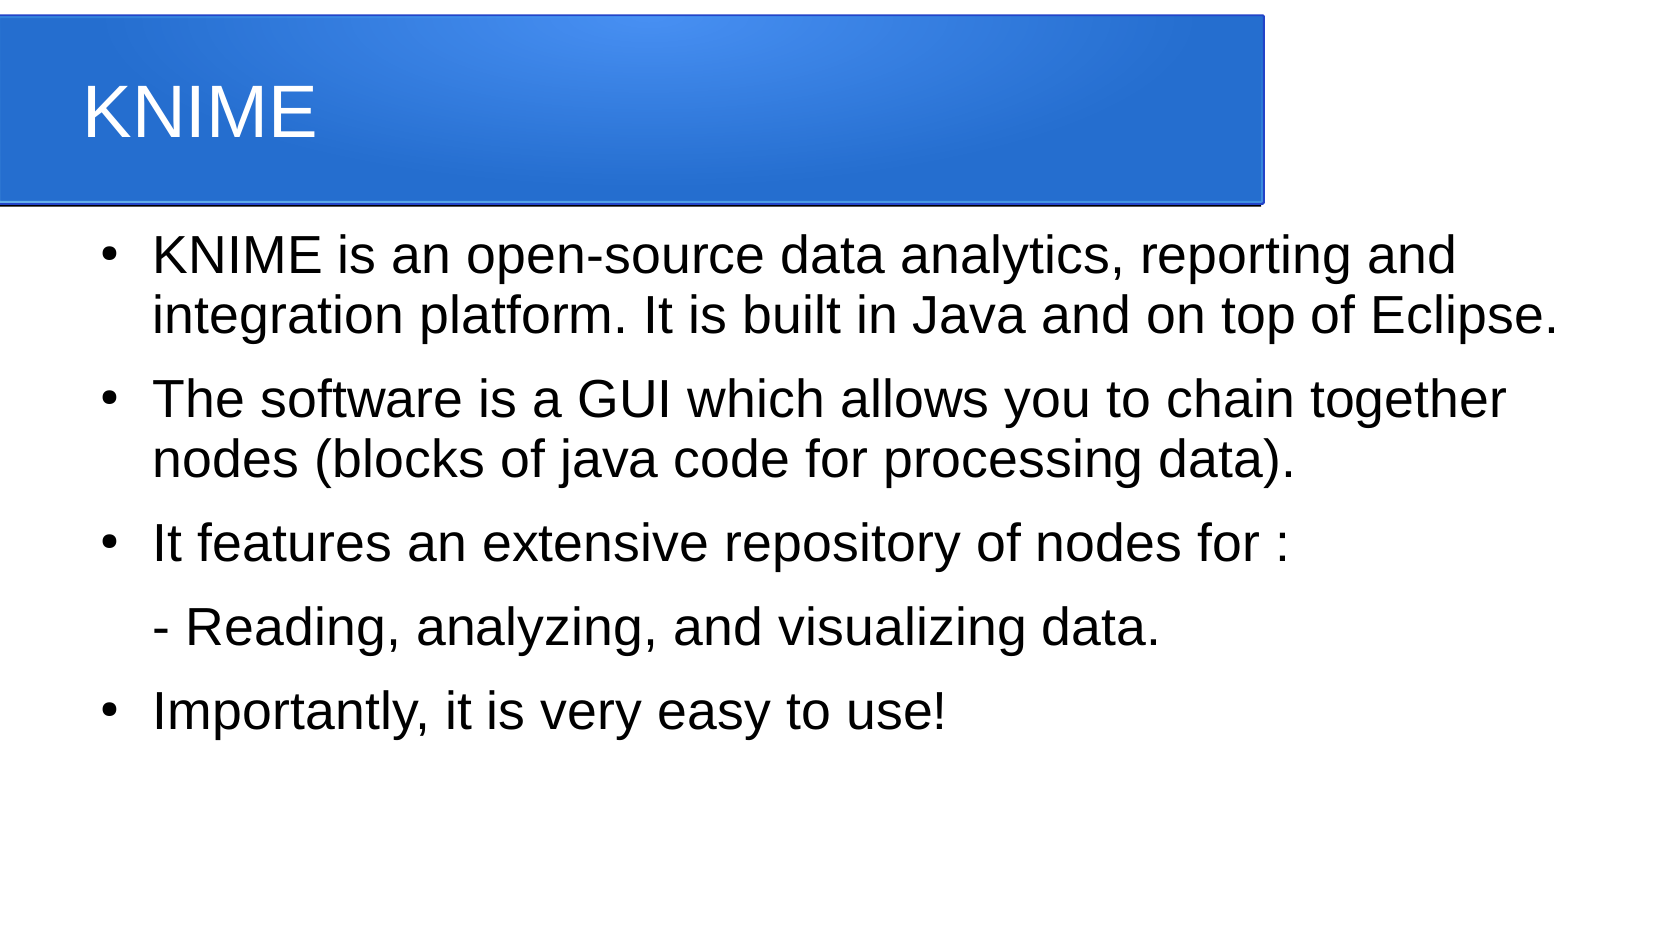

# KNIME
KNIME is an open-source data analytics, reporting and integration platform. It is built in Java and on top of Eclipse.
The software is a GUI which allows you to chain together nodes (blocks of java code for processing data).
It features an extensive repository of nodes for :
- Reading, analyzing, and visualizing data.
Importantly, it is very easy to use!